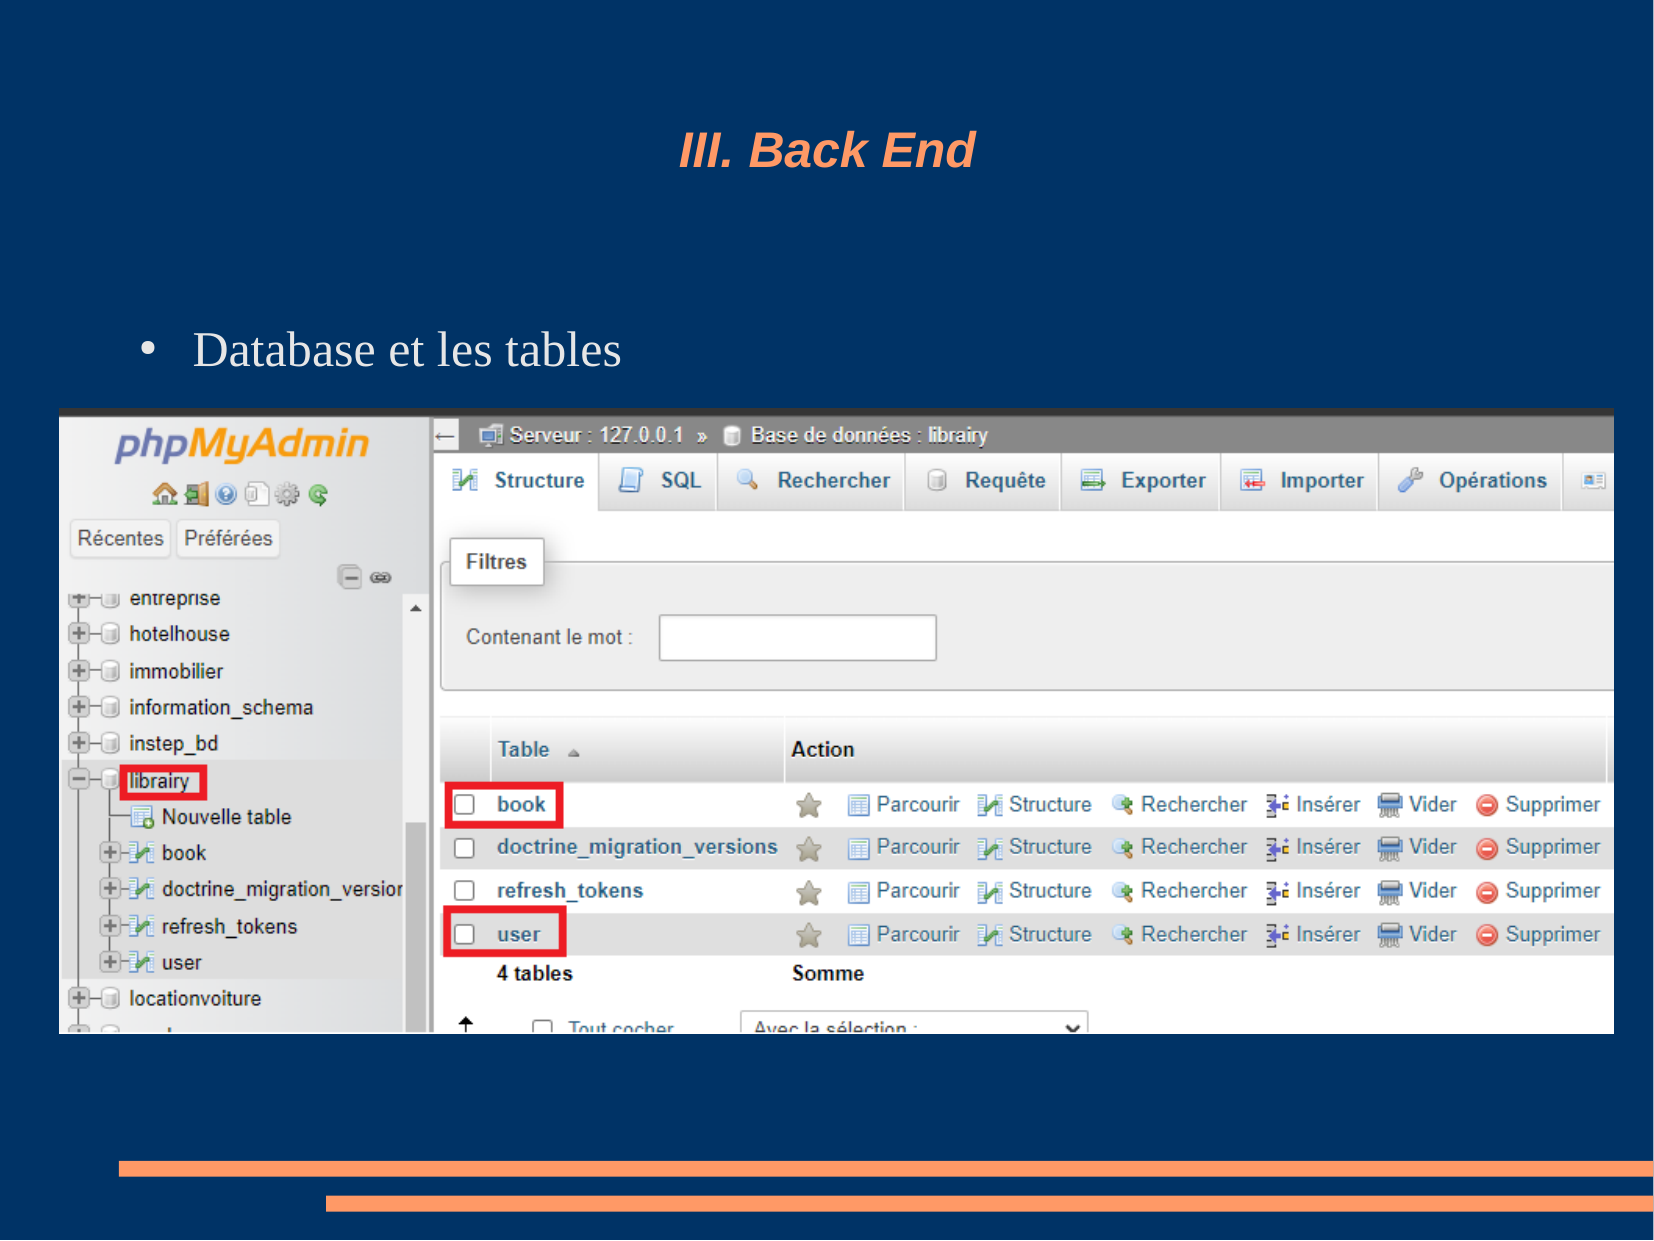

# III. Back End
Database et les tables